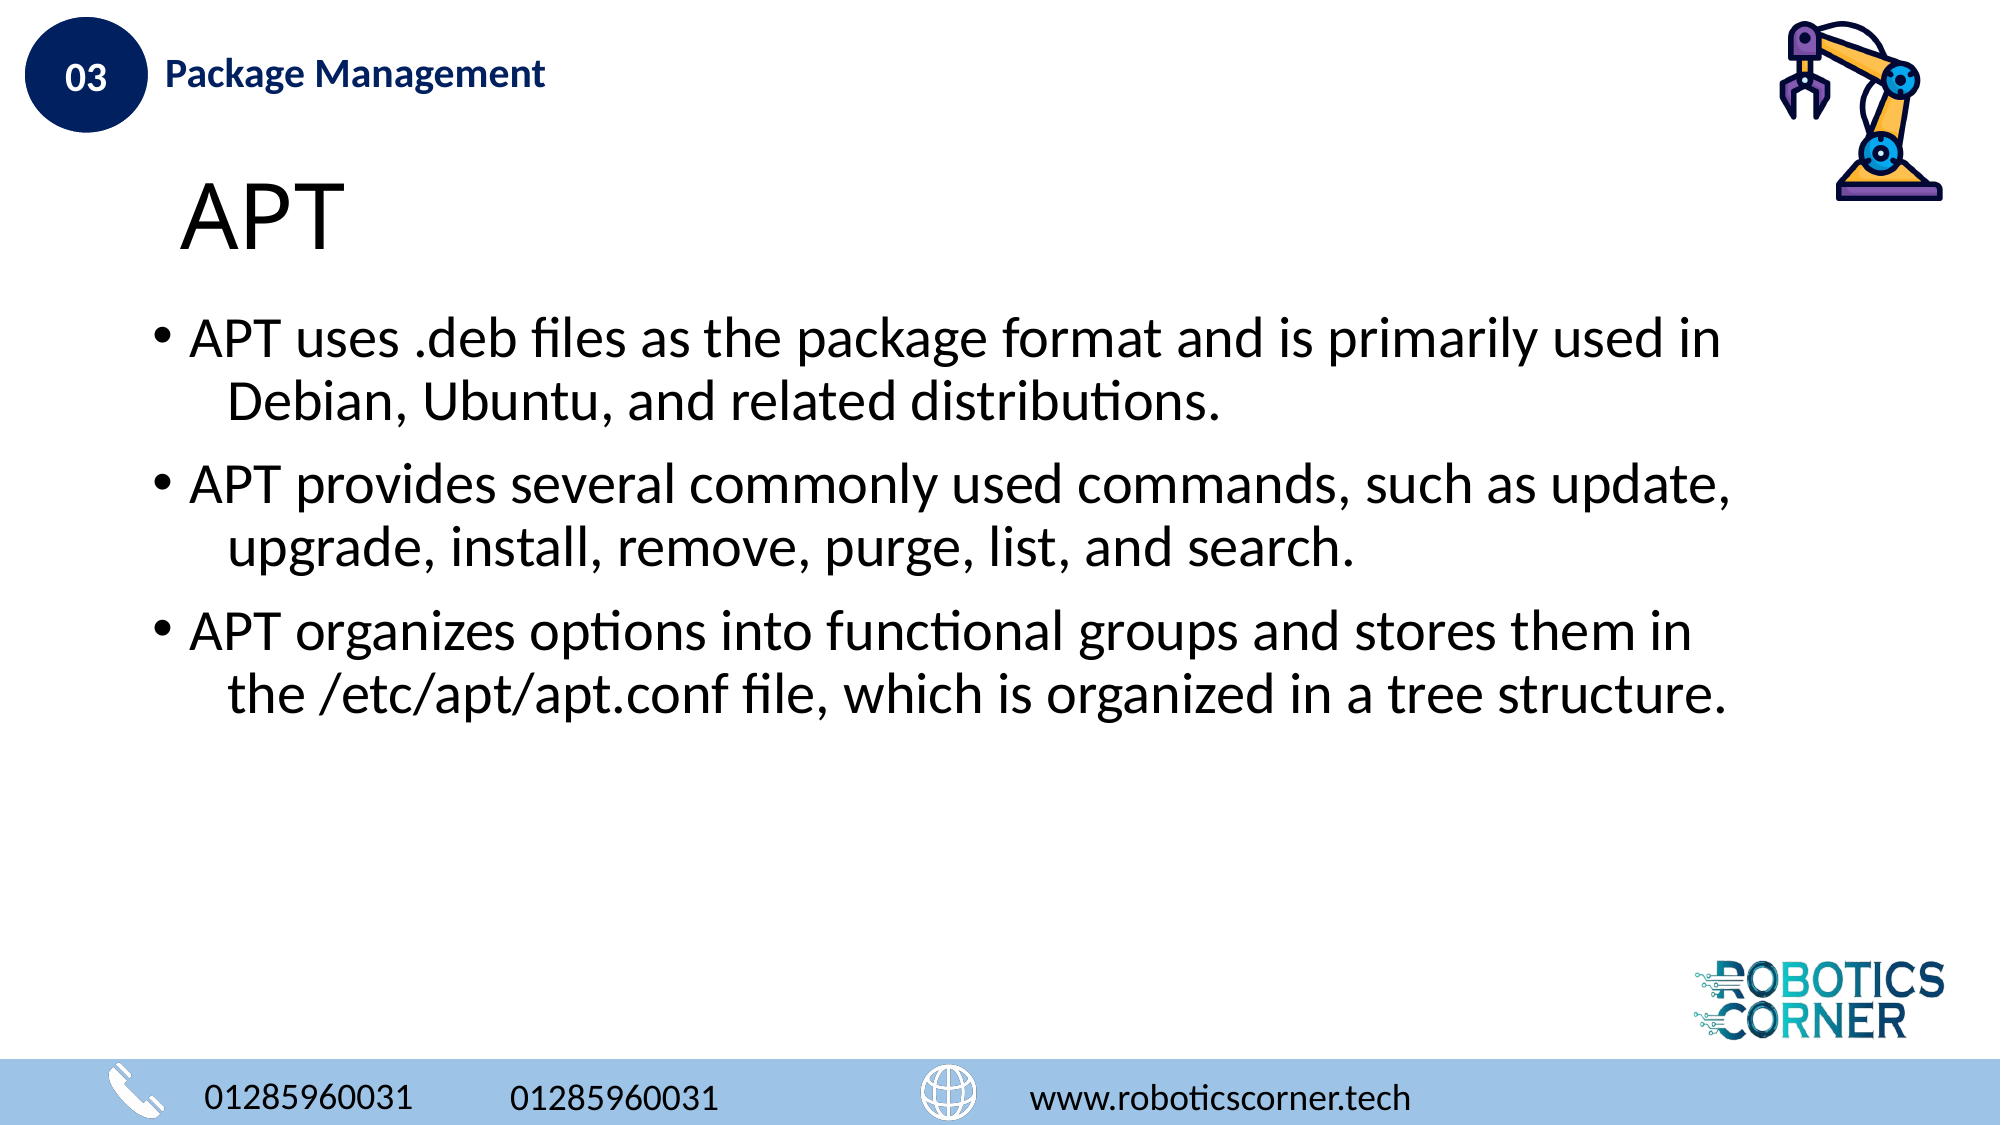

03
Package Management
# APT
APT uses .deb files as the package format and is primarily used in Debian, Ubuntu, and related distributions.
APT provides several commonly used commands, such as update, upgrade, install, remove, purge, list, and search.
APT organizes options into functional groups and stores them in the /etc/apt/apt.conf file, which is organized in a tree structure.
01285960031
01285960031
www.roboticscorner.tech